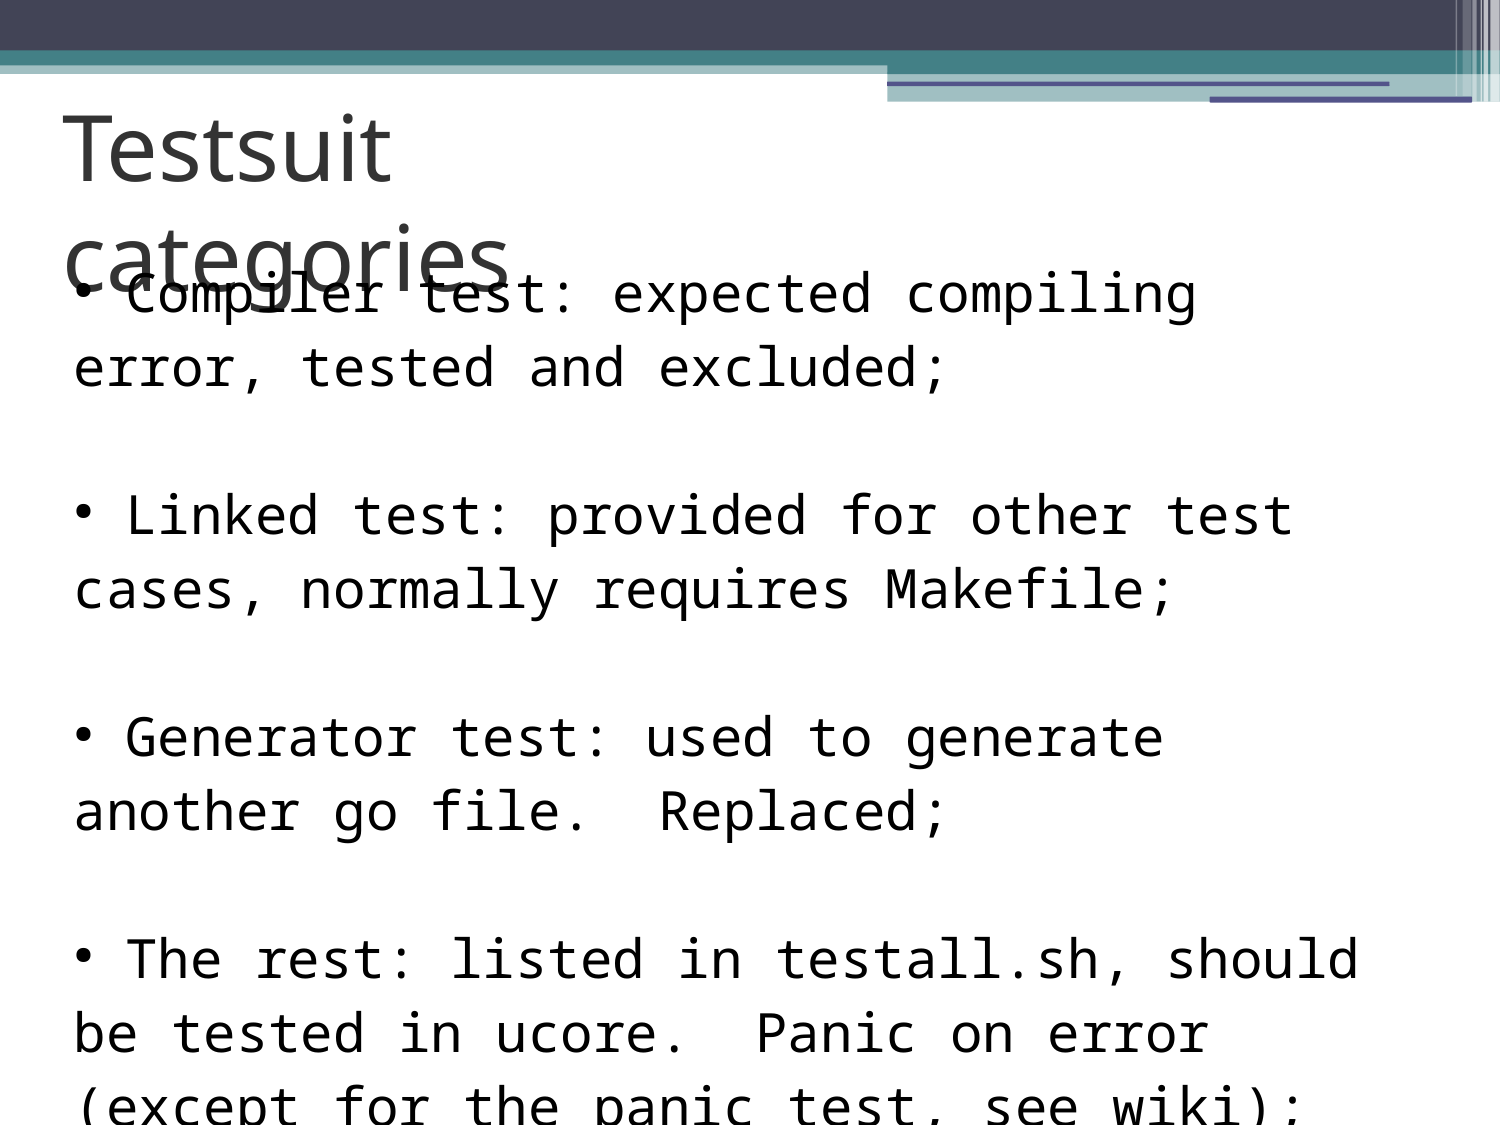

Testsuit categories
 Compiler test: expected compiling error, tested and excluded;
 Linked test: provided for other test cases, normally requires Makefile;
 Generator test: used to generate another go file. Replaced;
 The rest: listed in testall.sh, should be tested in ucore. Panic on error (except for the panic test, see wiki);